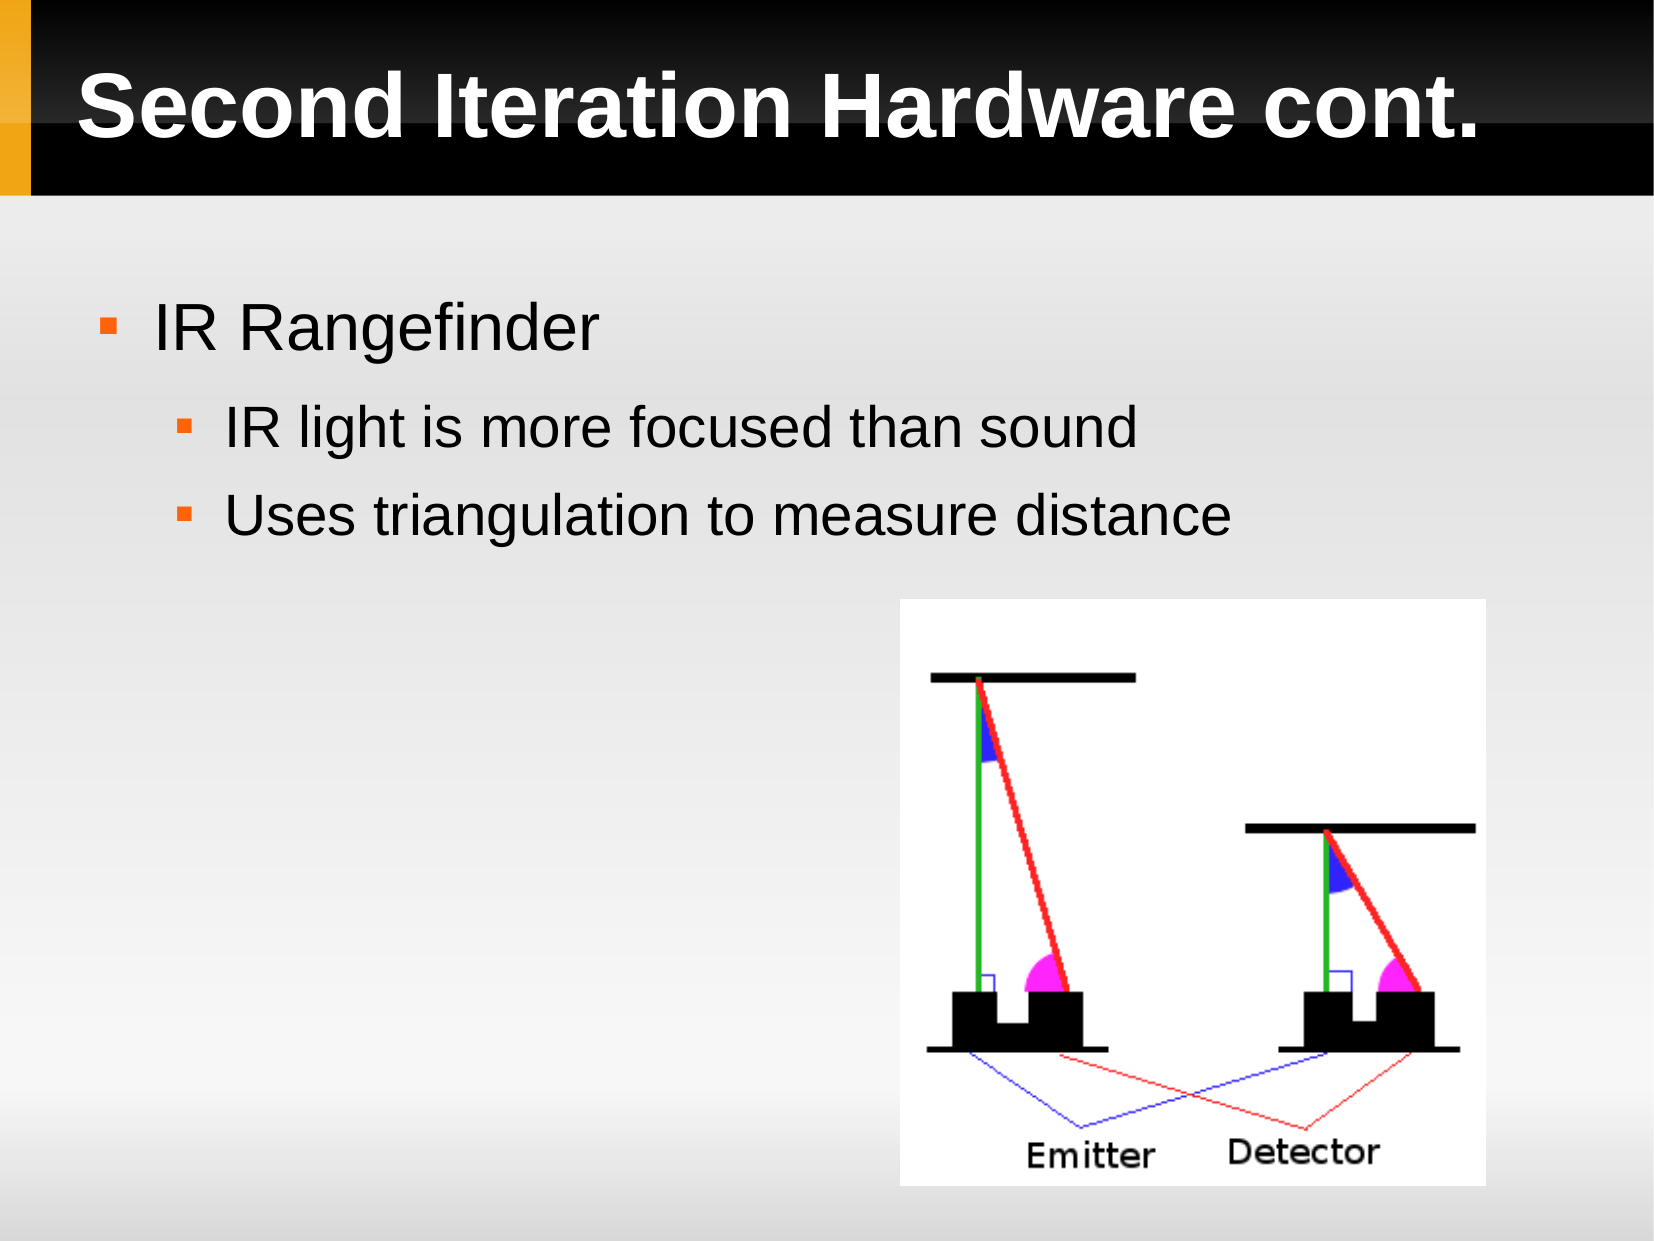

# Second Iteration Hardware cont.
IR Rangefinder
IR light is more focused than sound
Uses triangulation to measure distance